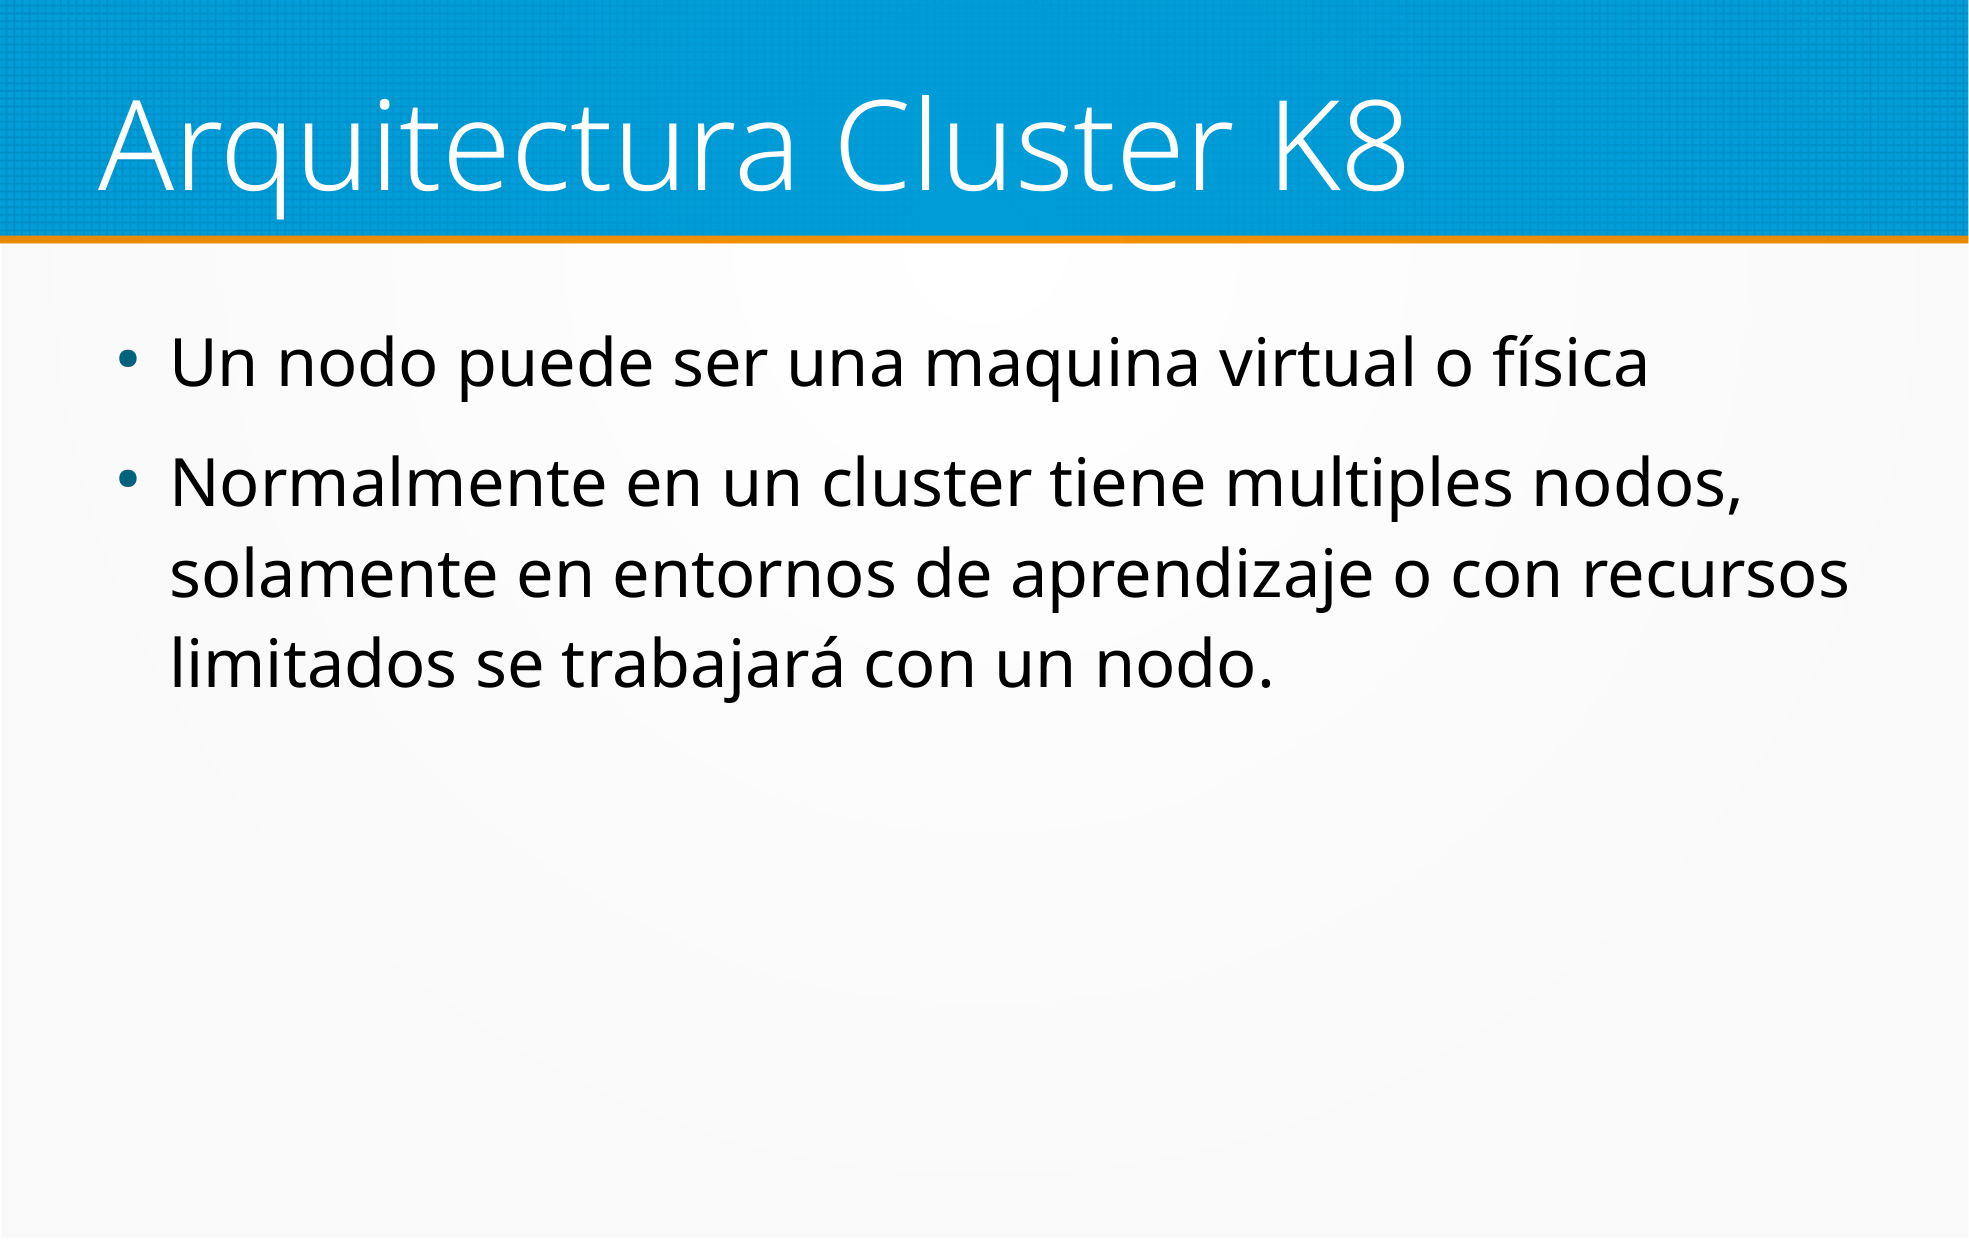

# Arquitectura Cluster K8
Un nodo puede ser una maquina virtual o física
Normalmente en un cluster tiene multiples nodos, solamente en entornos de aprendizaje o con recursos limitados se trabajará con un nodo.